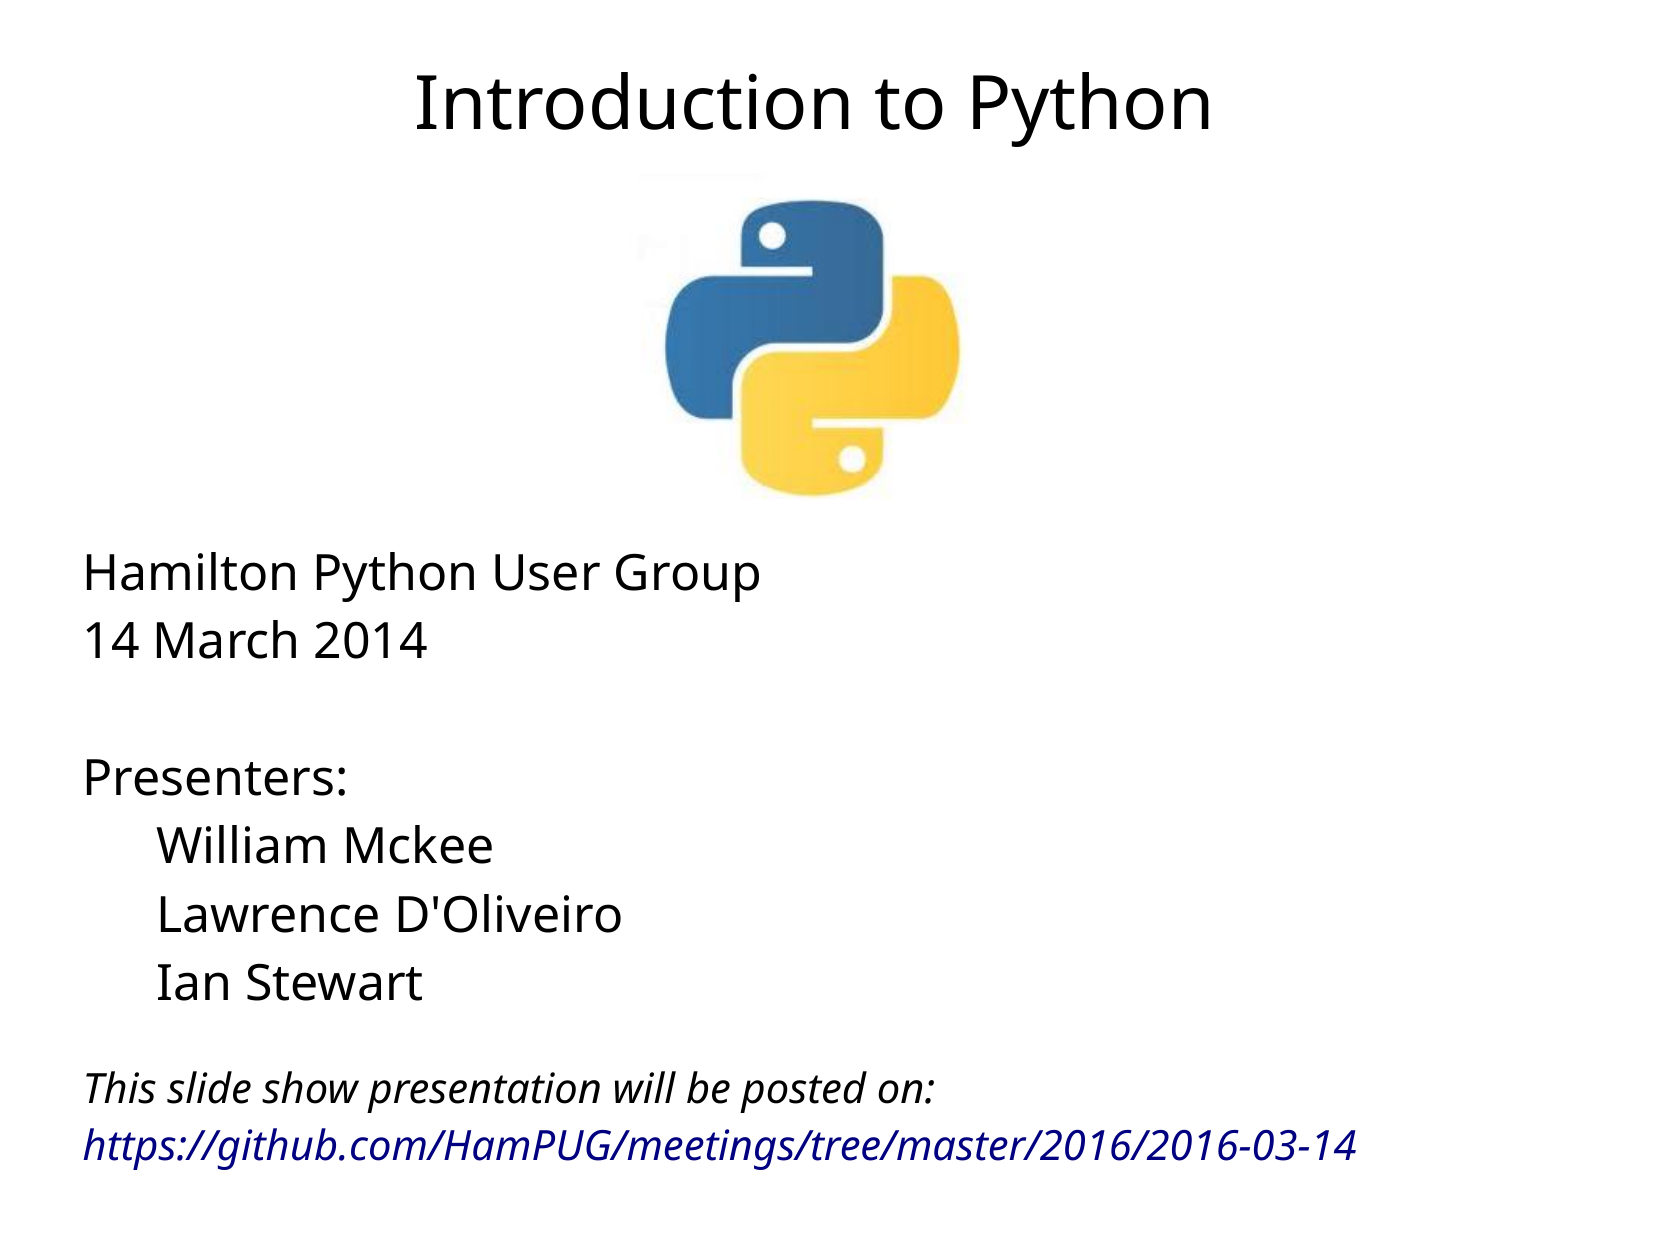

# Introduction to Python
Hamilton Python User Group
14 March 2014
Presenters:
	William Mckee
	Lawrence D'Oliveiro
	Ian Stewart
This slide show presentation will be posted on:
https://github.com/HamPUG/meetings/tree/master/2016/2016-03-14